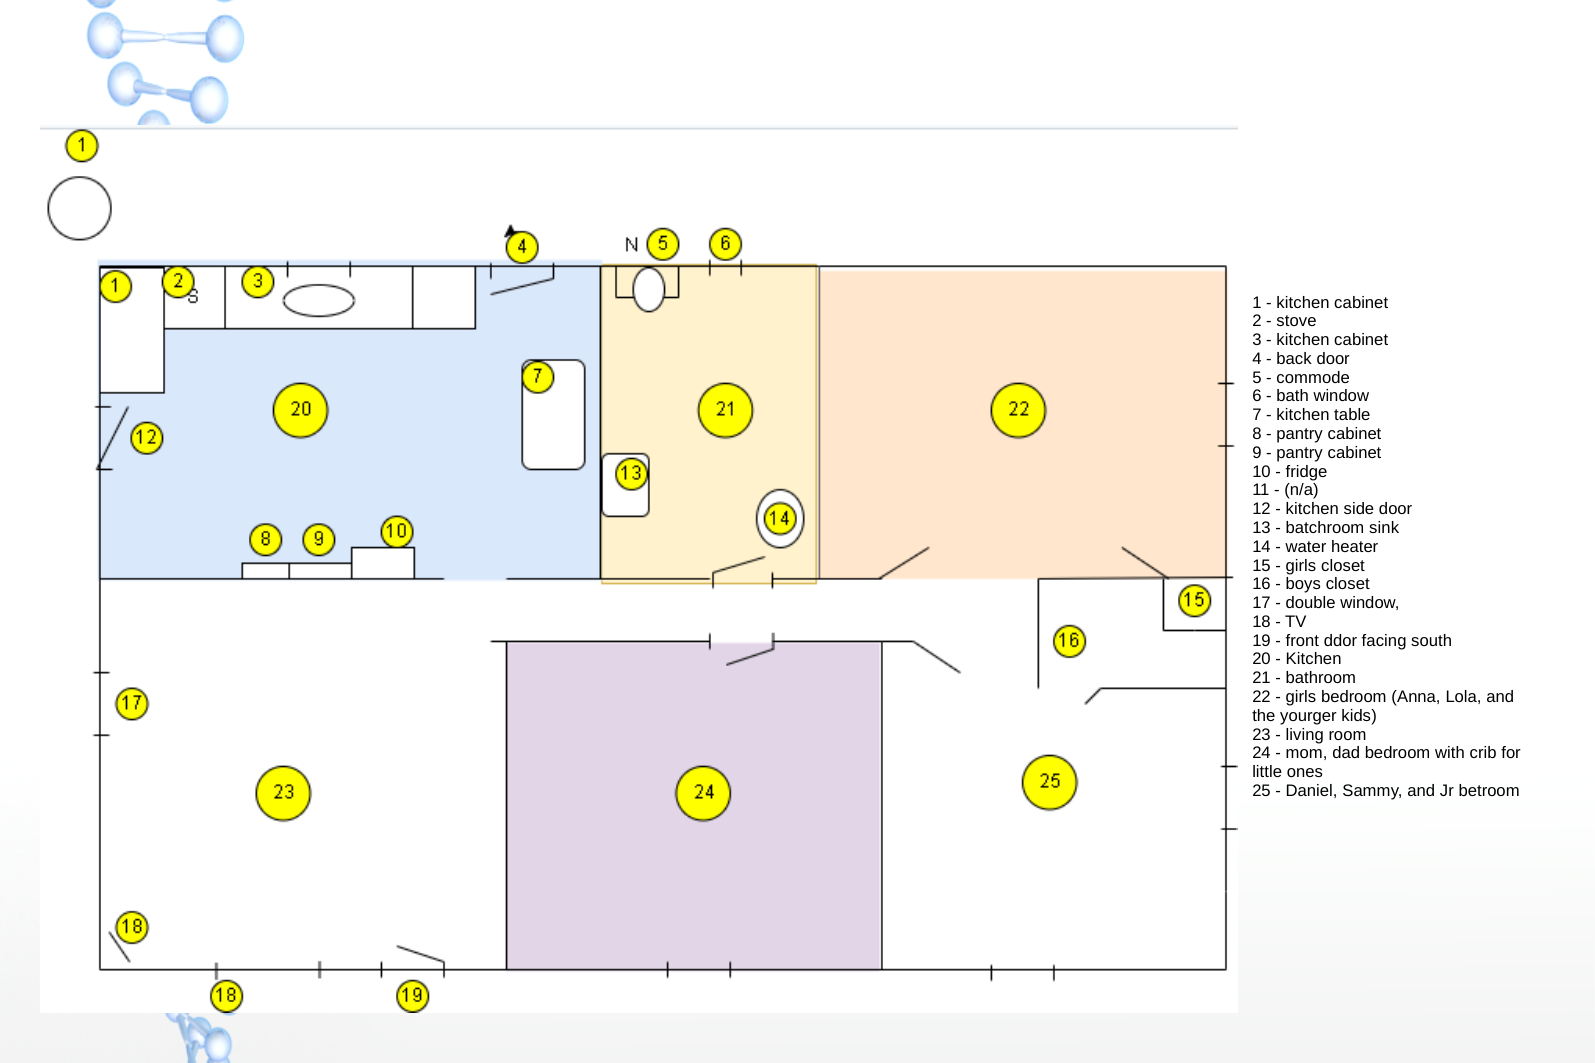

1 - kitchen cabinet
2 - stove
3 - kitchen cabinet
4 - back door
5 - commode
6 - bath window
7 - kitchen table
8 - pantry cabinet
9 - pantry cabinet
10 - fridge
11 - (n/a)
12 - kitchen side door
13 - batchroom sink
14 - water heater
15 - girls closet
16 - boys closet
17 - double window,
18 - TV
19 - front ddor facing south
20 - Kitchen
21 - bathroom
22 - girls bedroom (Anna, Lola, and the yourger kids)
23 - living room
24 - mom, dad bedroom with crib for little ones
25 - Daniel, Sammy, and Jr betroom